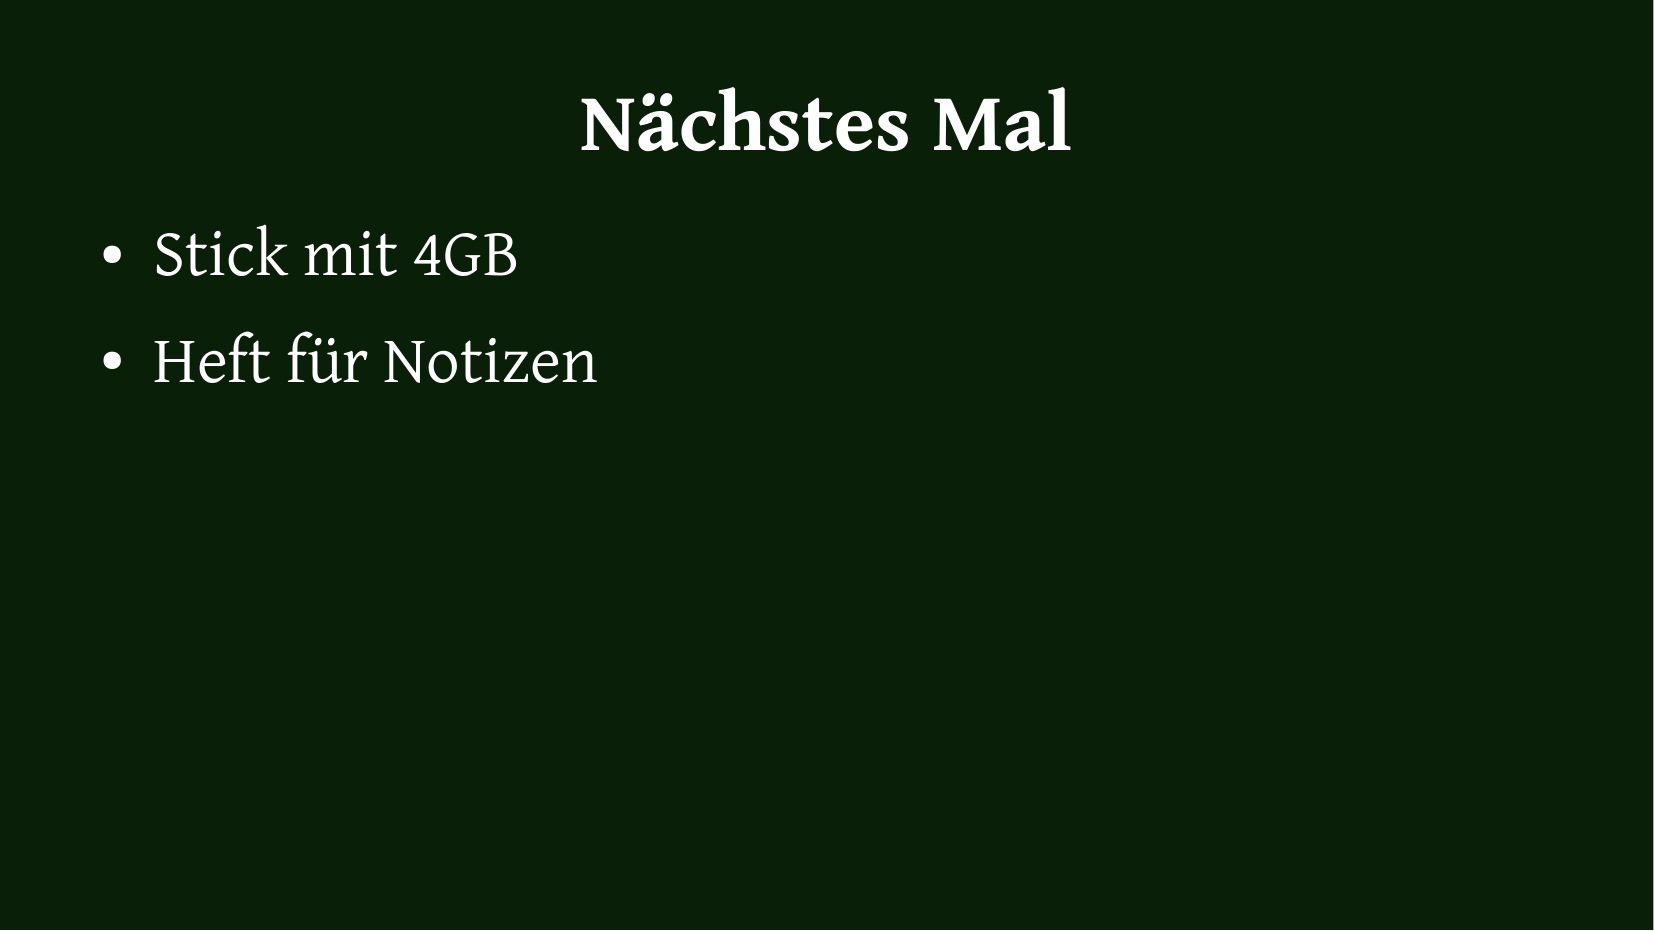

# Nächstes Mal
Stick mit 4GB
Heft für Notizen